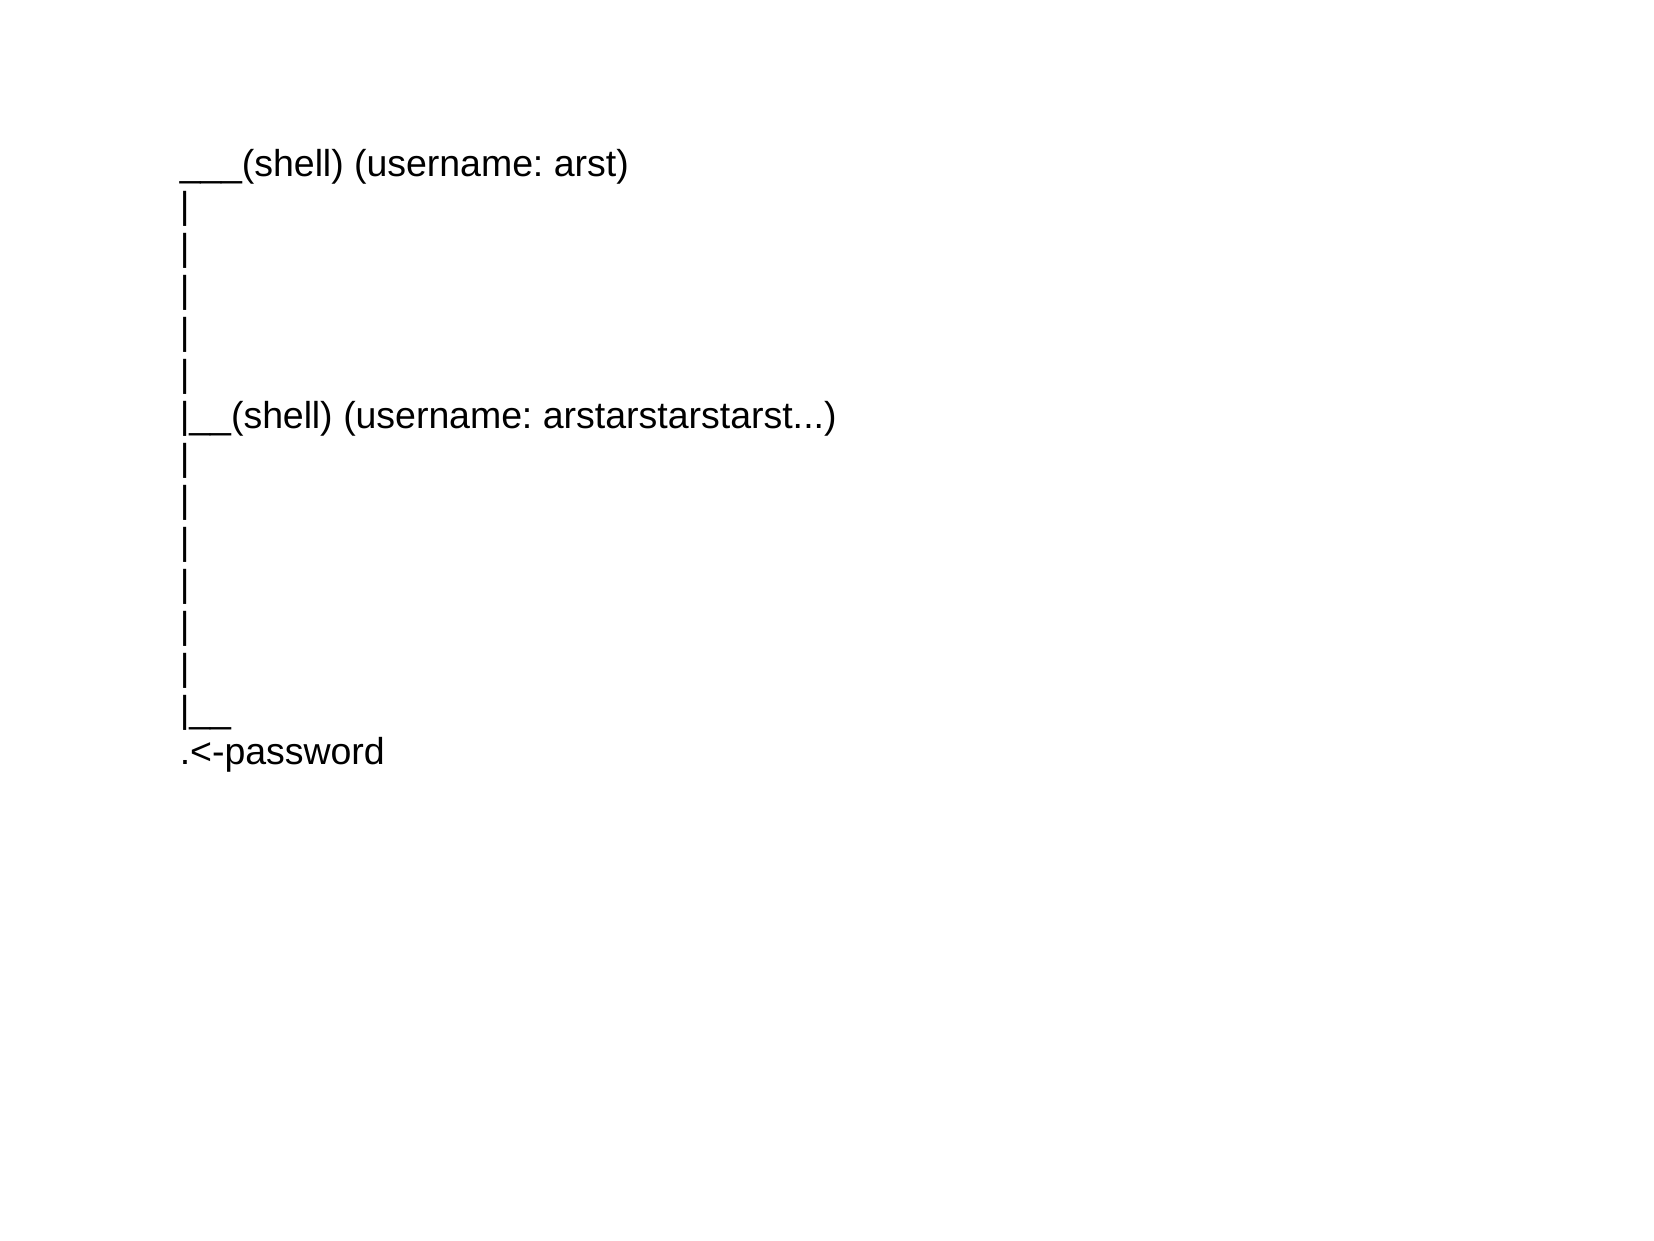

___(shell) (username: arst)
|
|
|
|
|
|__(shell) (username: arstarstarstarst...)
|
|
|
|
|
|
|__
.<-password